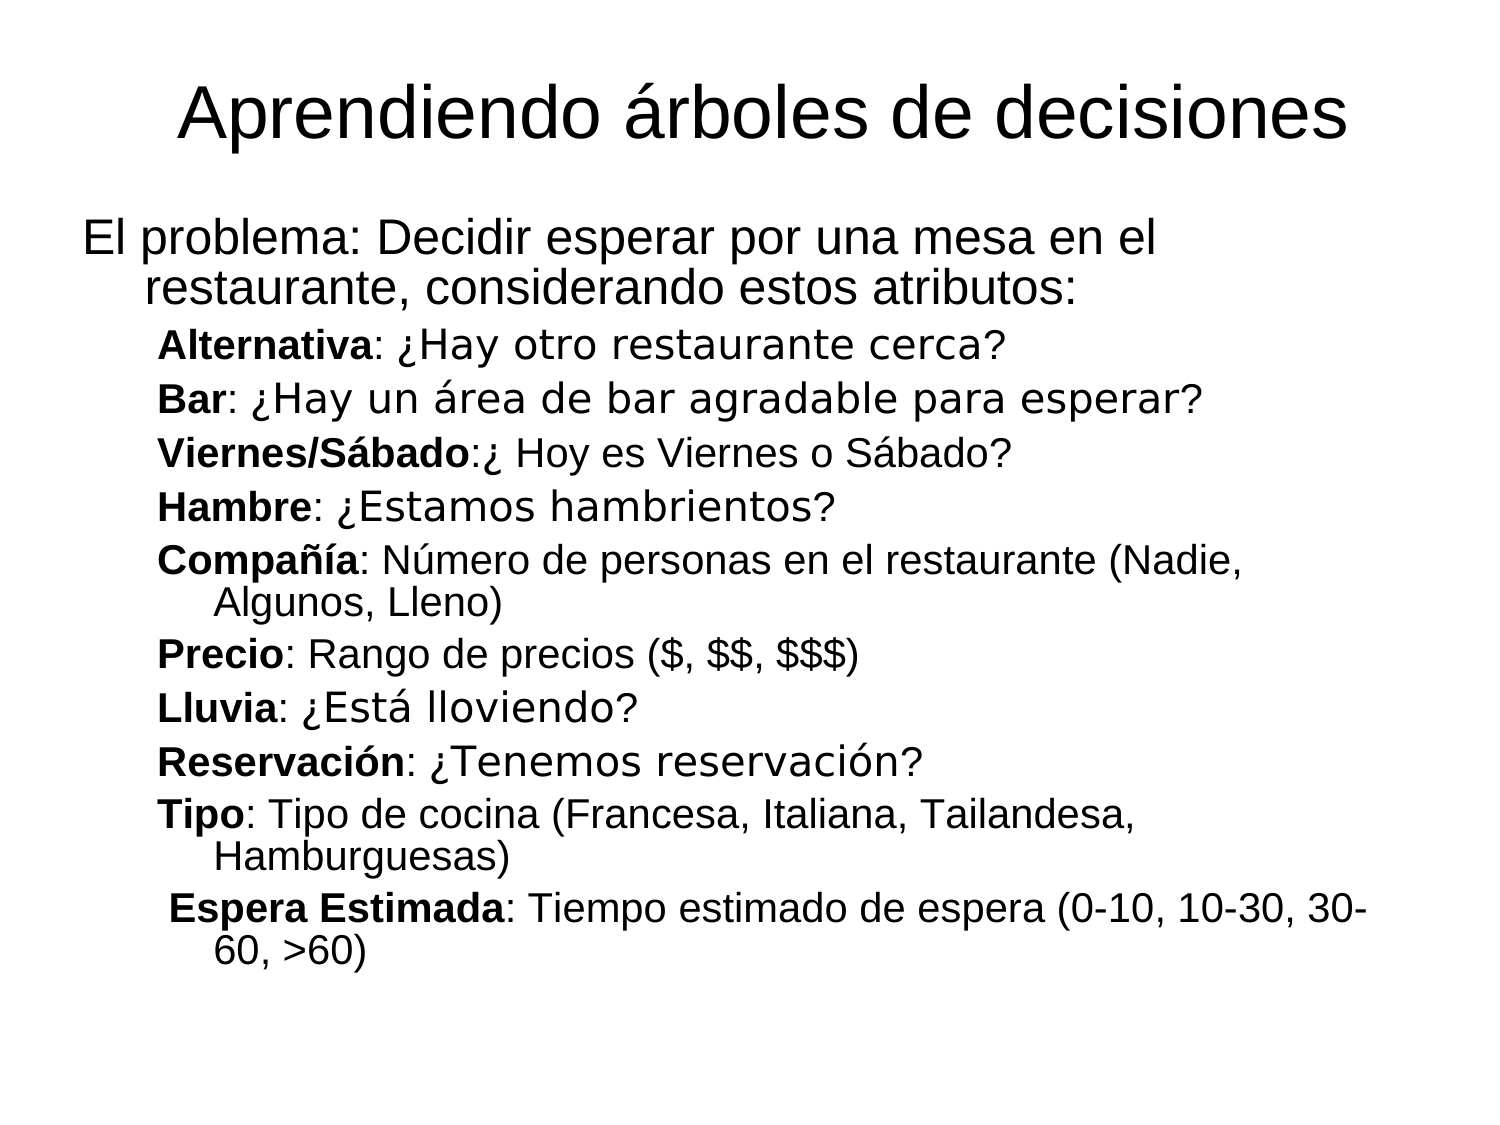

# Aprendiendo árboles de decisiones
El problema: Decidir esperar por una mesa en el restaurante, considerando estos atributos:
Alternativa: ¿Hay otro restaurante cerca?
Bar: ¿Hay un área de bar agradable para esperar?
Viernes/Sábado:¿ Hoy es Viernes o Sábado?
Hambre: ¿Estamos hambrientos?
Compañía: Número de personas en el restaurante (Nadie, Algunos, Lleno)
Precio: Rango de precios ($, $$, $$$)
Lluvia: ¿Está lloviendo?
Reservación: ¿Tenemos reservación?
Tipo: Tipo de cocina (Francesa, Italiana, Tailandesa, Hamburguesas)
 Espera Estimada: Tiempo estimado de espera (0-10, 10-30, 30-60, >60)